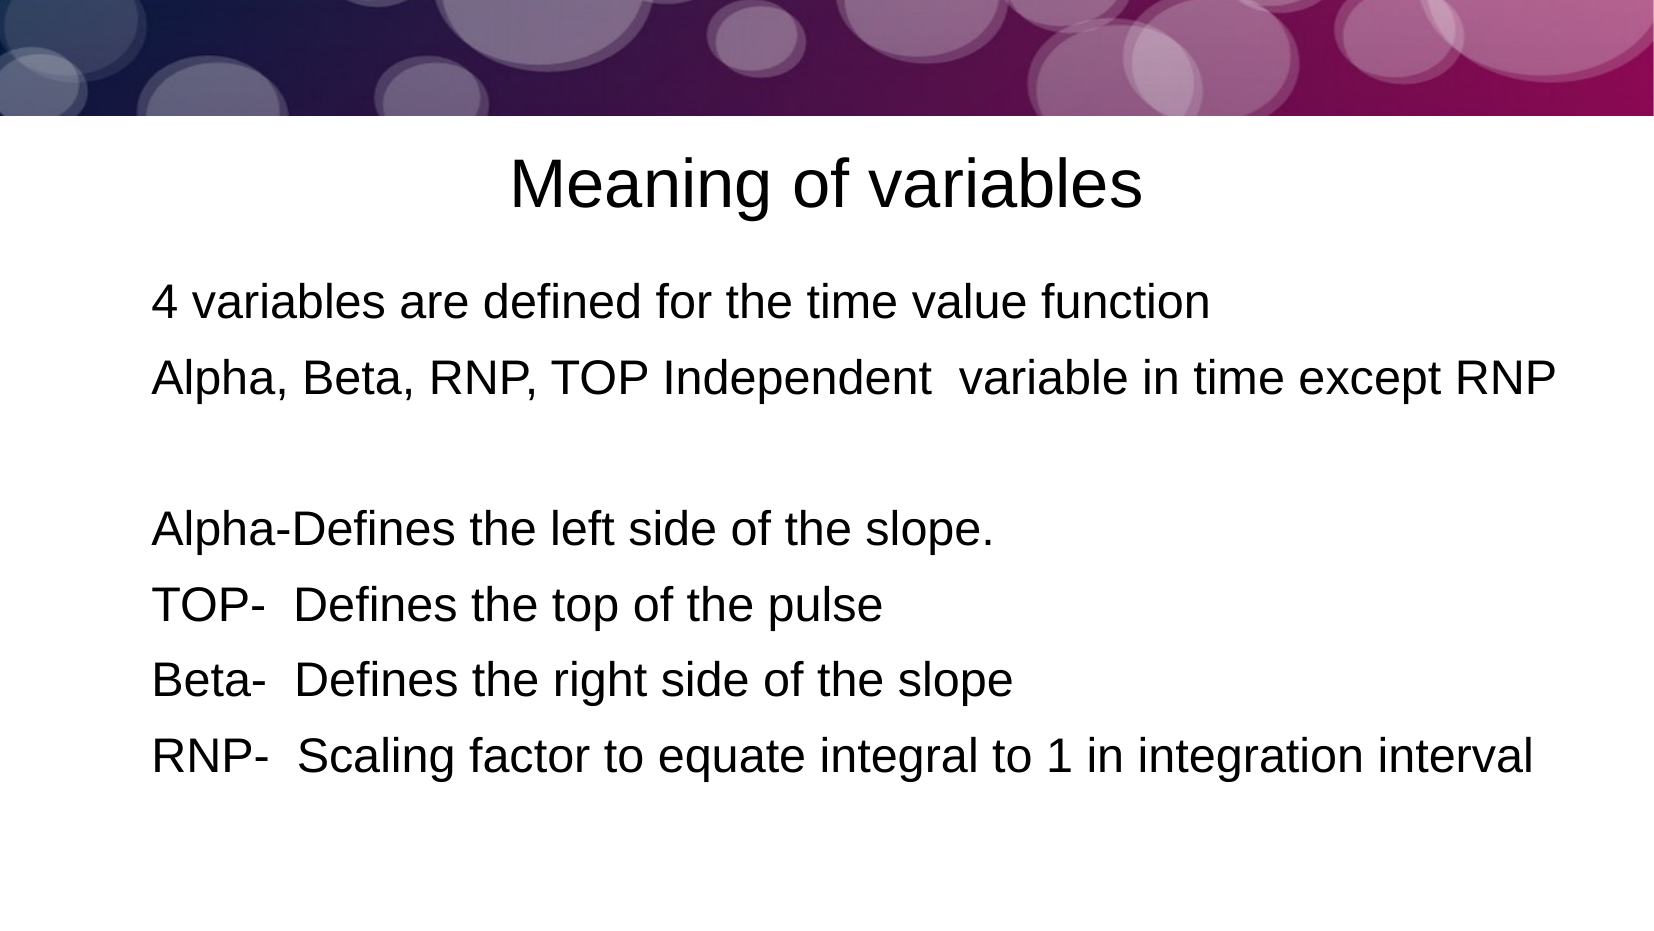

# Meaning of variables
4 variables are defined for the time value function
Alpha, Beta, RNP, TOP Independent variable in time except RNP
Alpha-Defines the left side of the slope.
TOP- Defines the top of the pulse
Beta- Defines the right side of the slope
RNP- Scaling factor to equate integral to 1 in integration interval